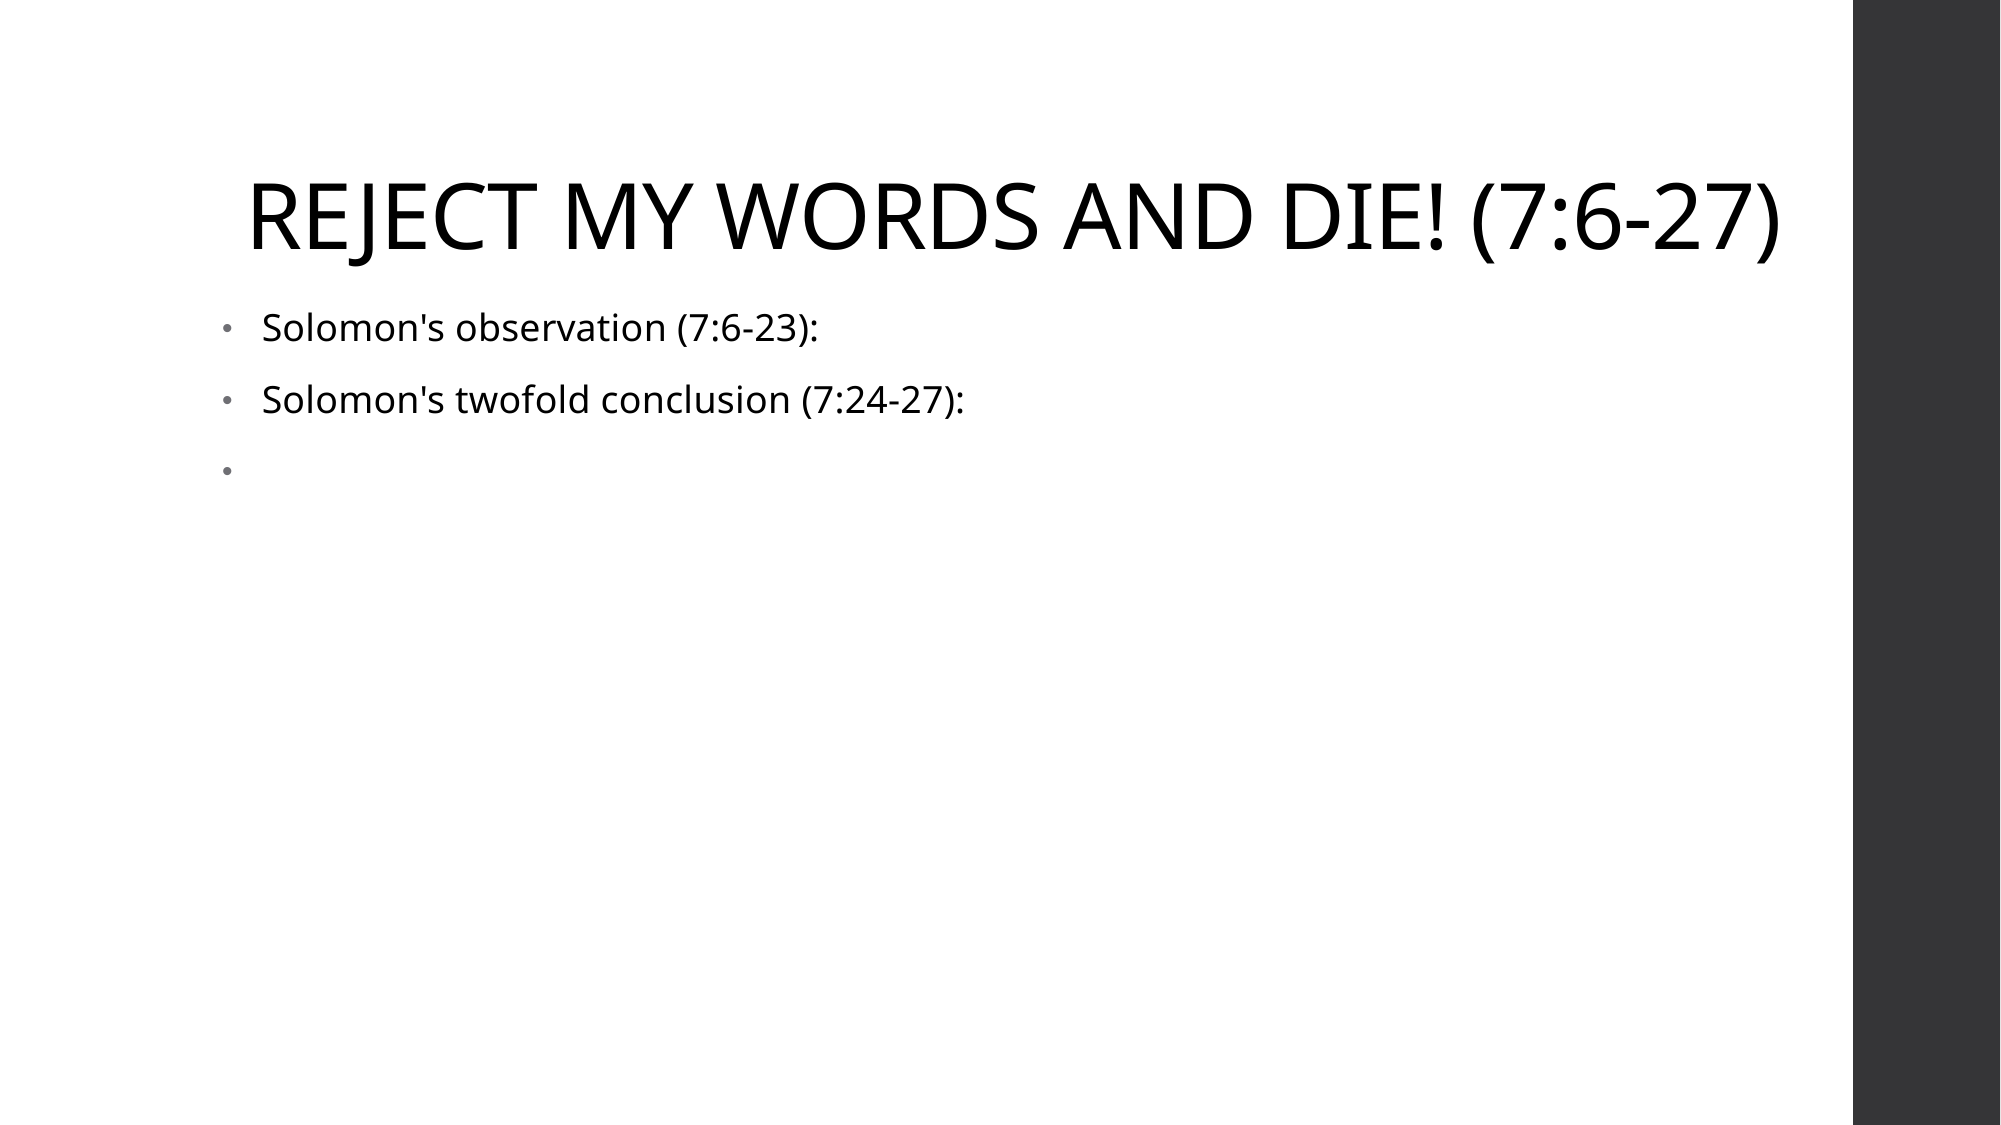

# REJECT MY WORDS AND DIE! (7:6-27)
 Solomon's observation (7:6-23):
 Solomon's twofold conclusion (7:24-27):